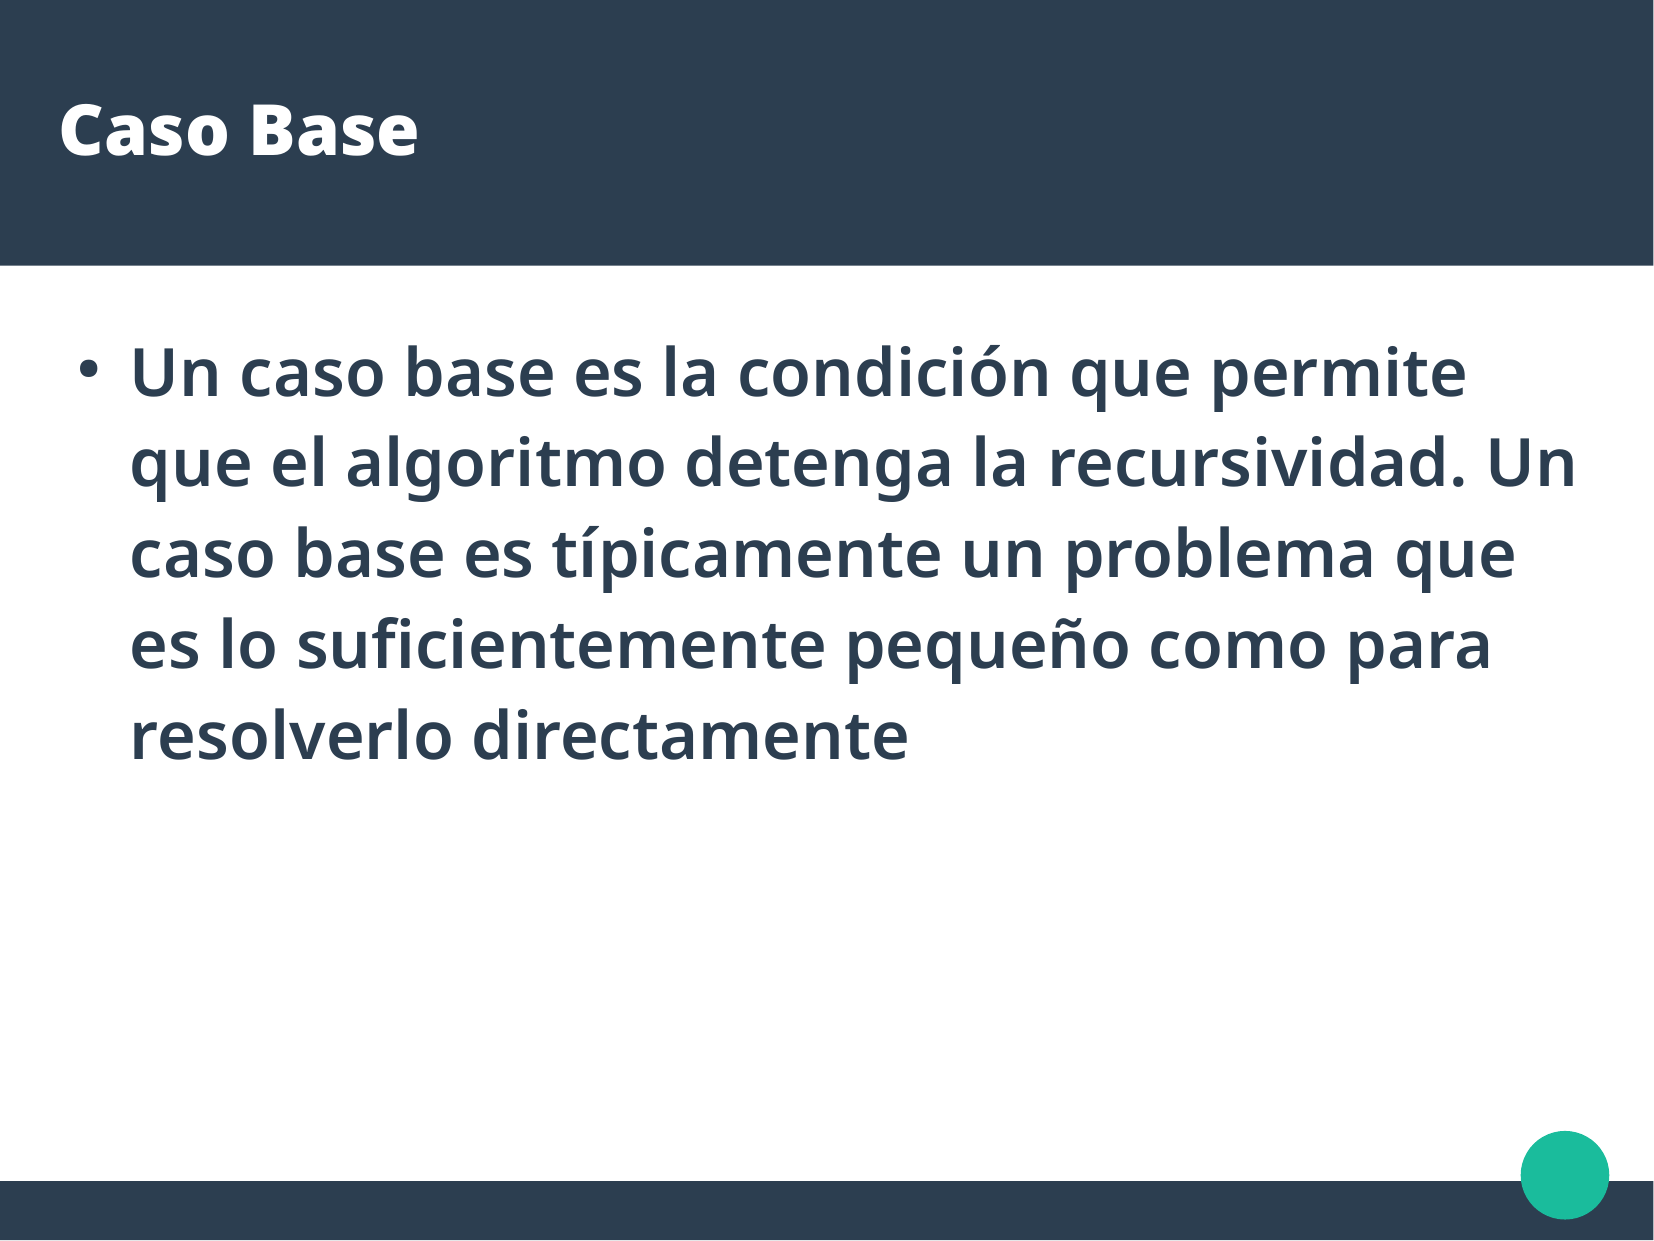

# Caso Base
Un caso base es la condición que permite que el algoritmo detenga la recursividad. Un caso base es típicamente un problema que es lo suficientemente pequeño como para resolverlo directamente